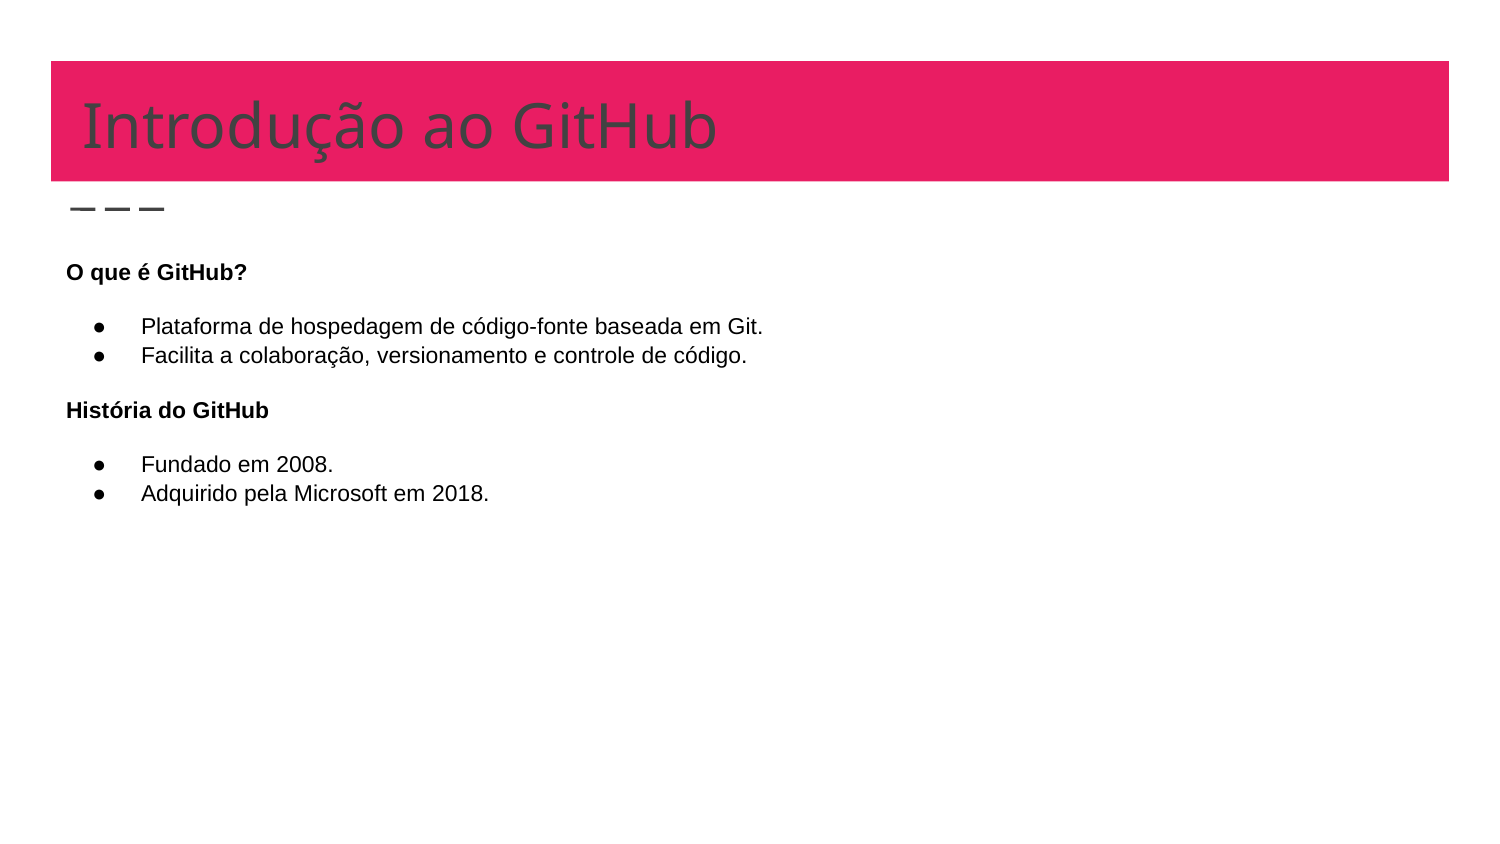

# Introdução ao GitHub
O que é GitHub?
Plataforma de hospedagem de código-fonte baseada em Git.
Facilita a colaboração, versionamento e controle de código.
História do GitHub
Fundado em 2008.
Adquirido pela Microsoft em 2018.